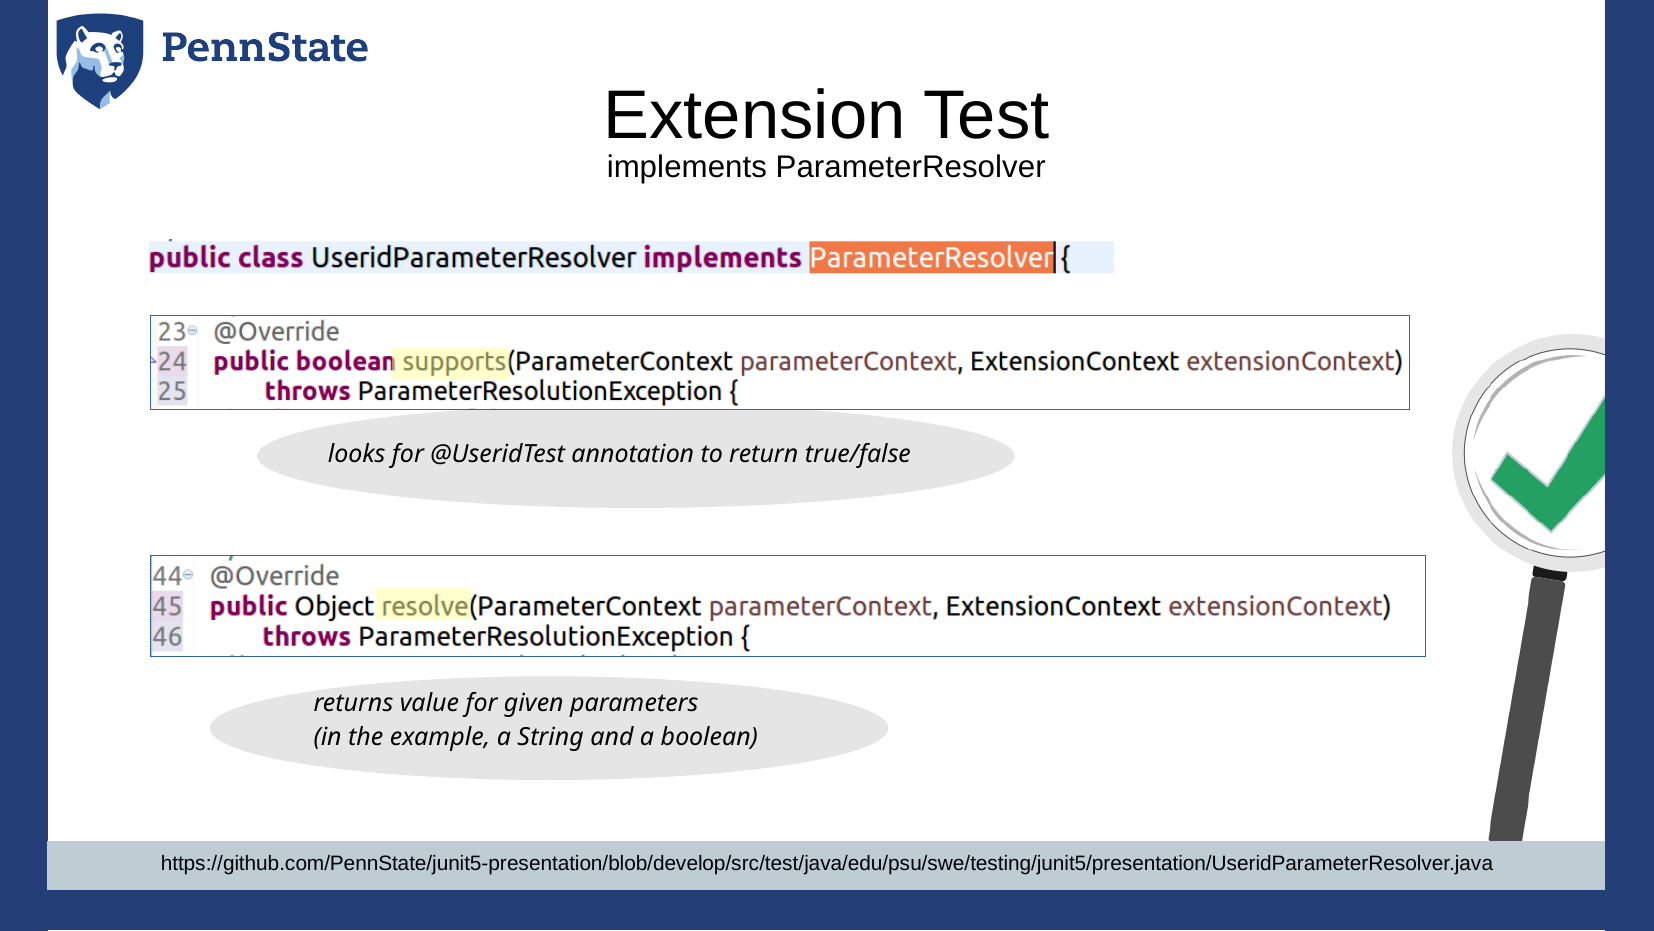

# Extension Test
implements ParameterResolver
looks for @UseridTest annotation to return true/false
returns value for given parameters
(in the example, a String and a boolean)
https://github.com/PennState/junit5-presentation/blob/develop/src/test/java/edu/psu/swe/testing/junit5/presentation/UseridParameterResolver.java